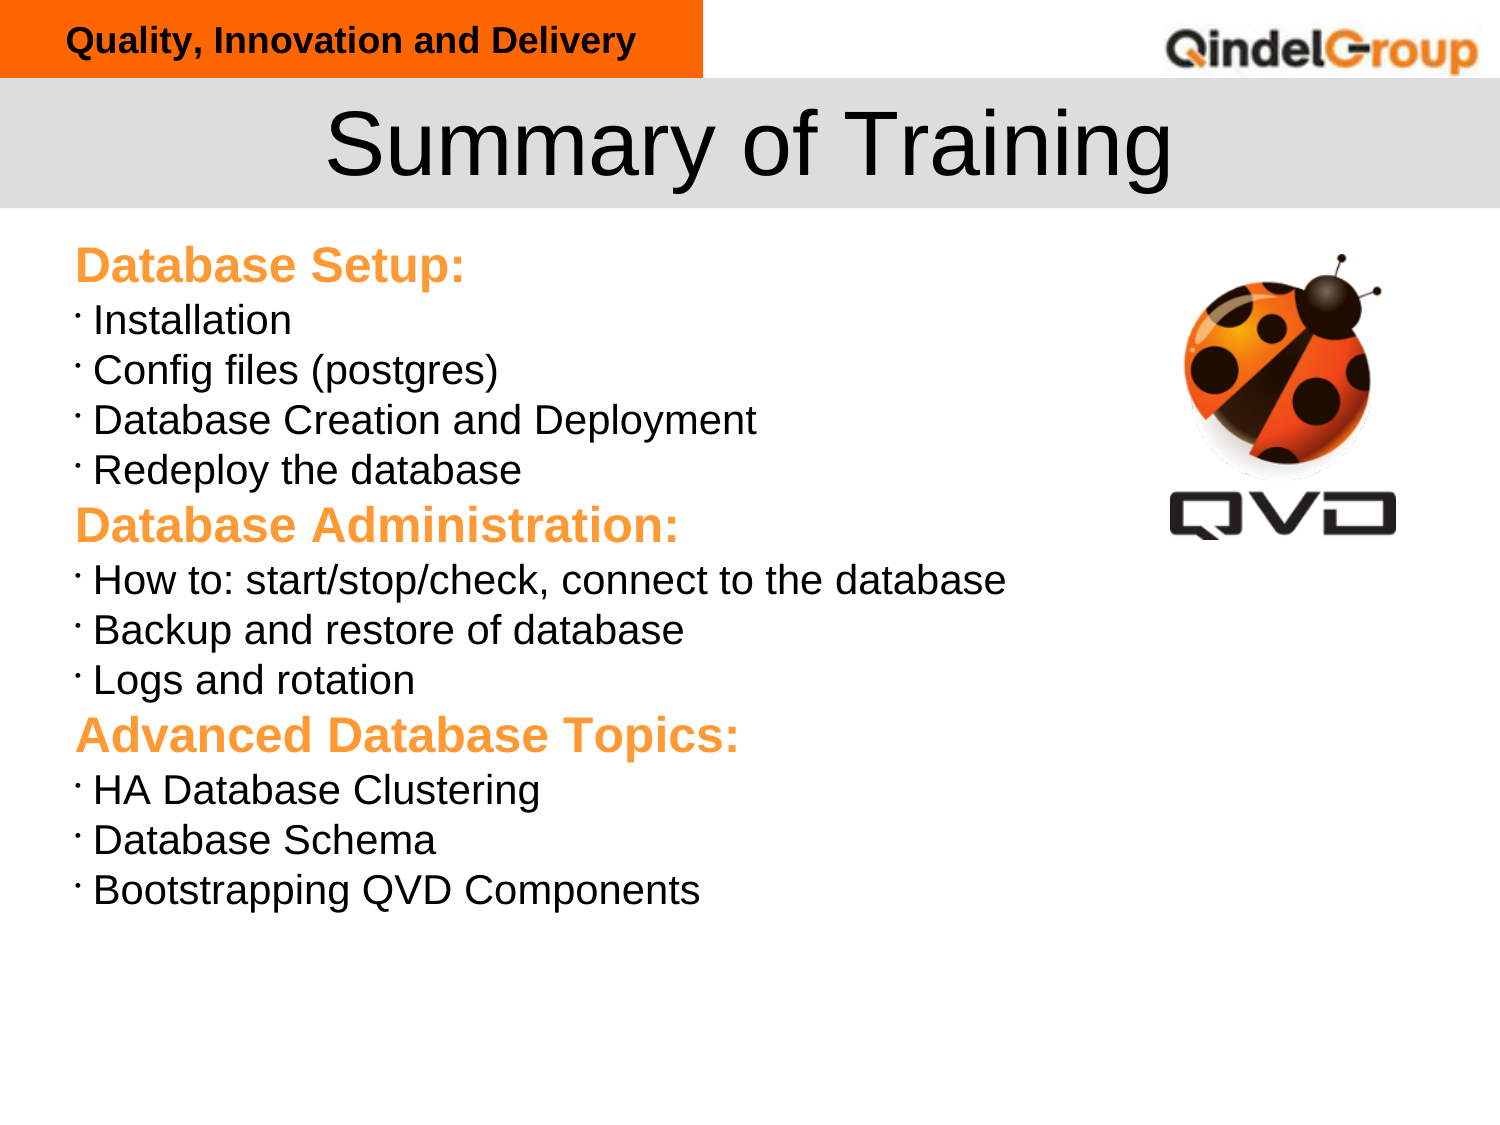

# Summary of Training
Database Setup:
 Installation
 Config files (postgres)
 Database Creation and Deployment
 Redeploy the database
Database Administration:
 How to: start/stop/check, connect to the database
 Backup and restore of database
 Logs and rotation
Advanced Database Topics:
 HA Database Clustering
 Database Schema
 Bootstrapping QVD Components